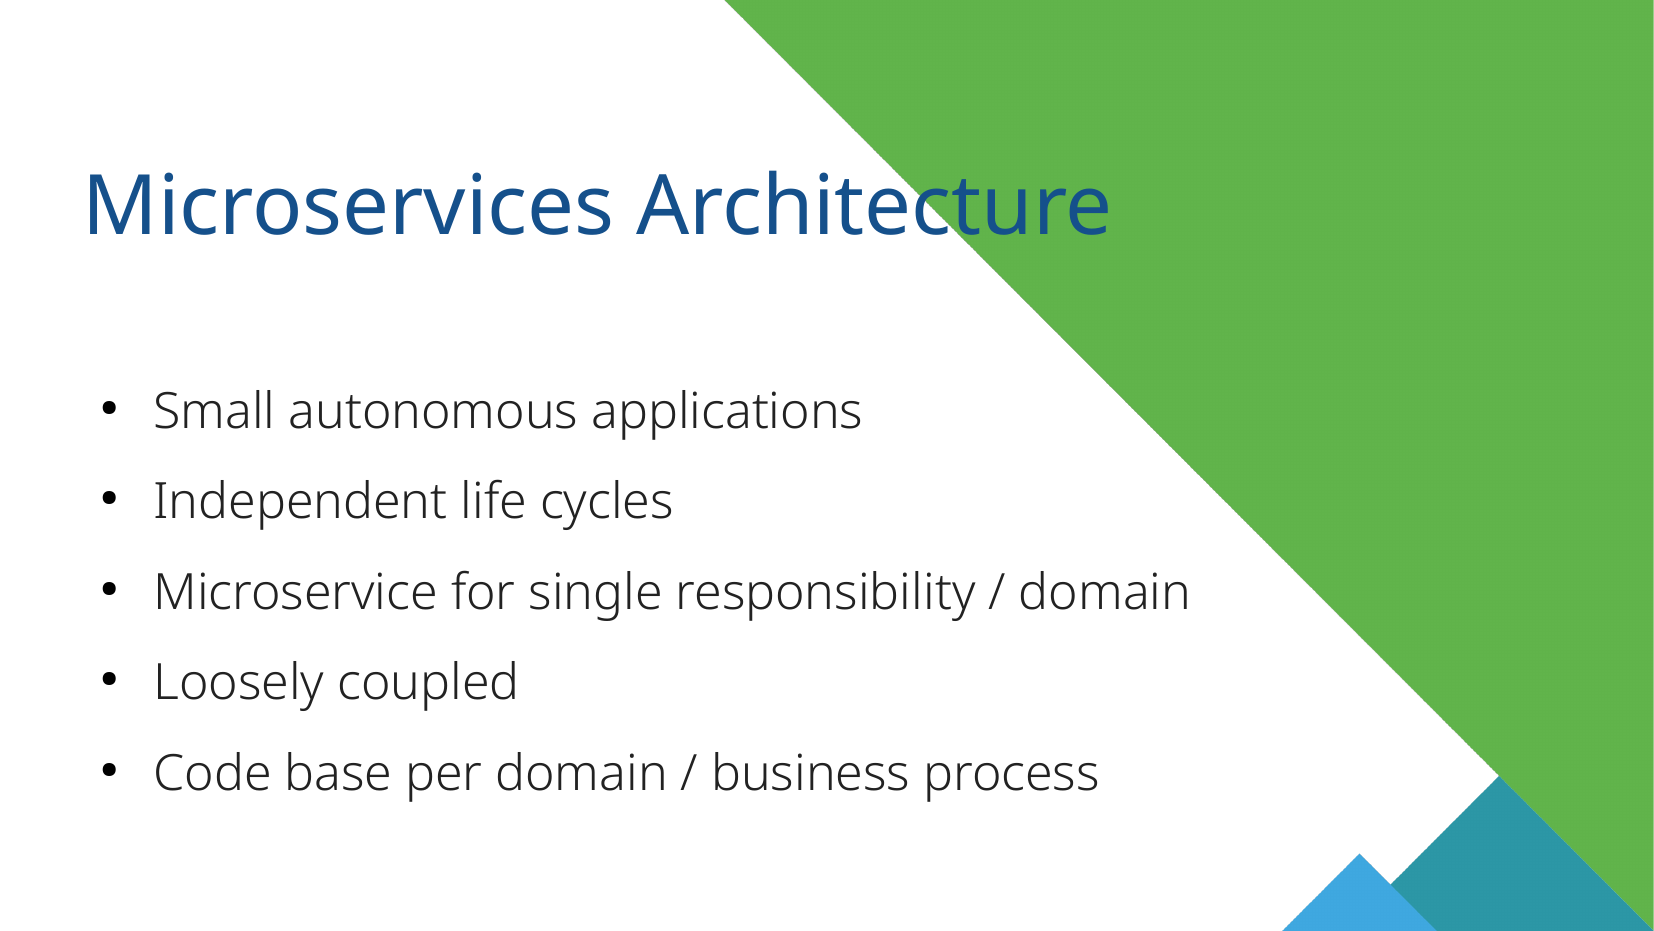

# Microservices Architecture
Small autonomous applications
Independent life cycles
Microservice for single responsibility / domain
Loosely coupled
Code base per domain / business process